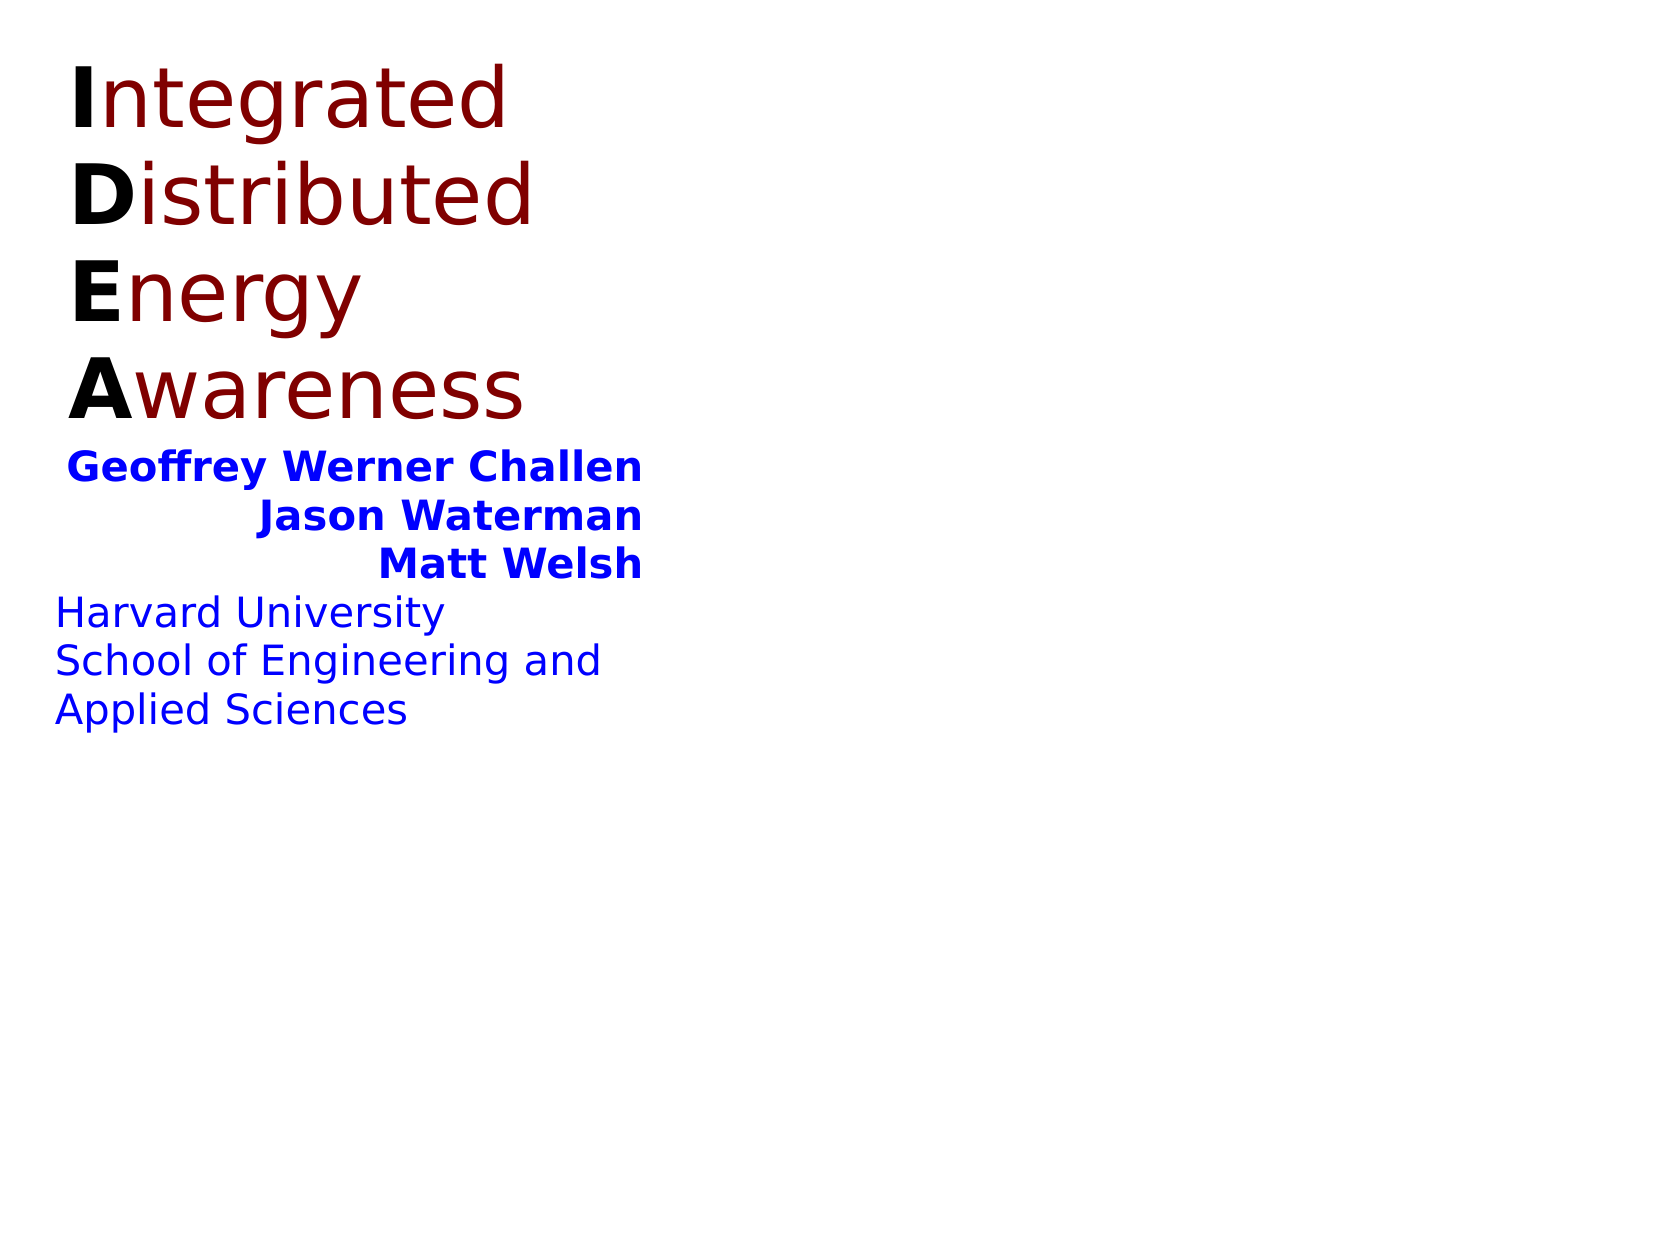

Integrated
Distributed
Energy
Awareness
Geoffrey Werner Challen
Jason Waterman
Matt Welsh
Harvard University
School of Engineering and Applied Sciences